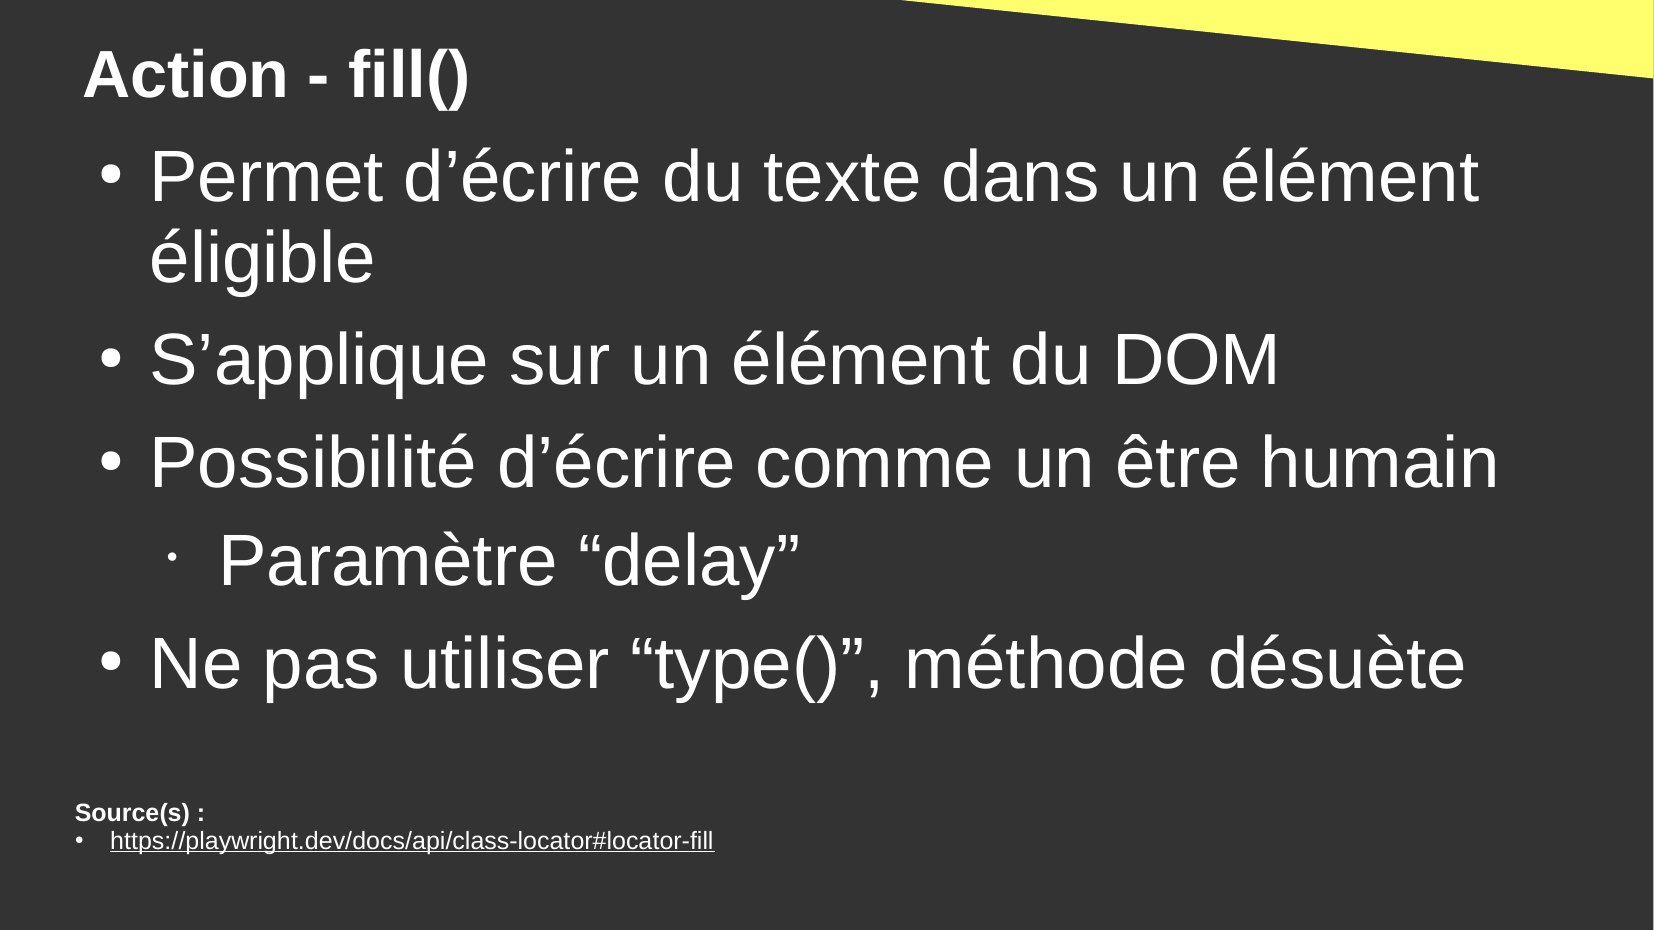

# Action - fill()
Permet d’écrire du texte dans un élément éligible
S’applique sur un élément du DOM
Possibilité d’écrire comme un être humain
Paramètre “delay”
Ne pas utiliser “type()”, méthode désuète
Source(s) :
https://playwright.dev/docs/api/class-locator#locator-fill